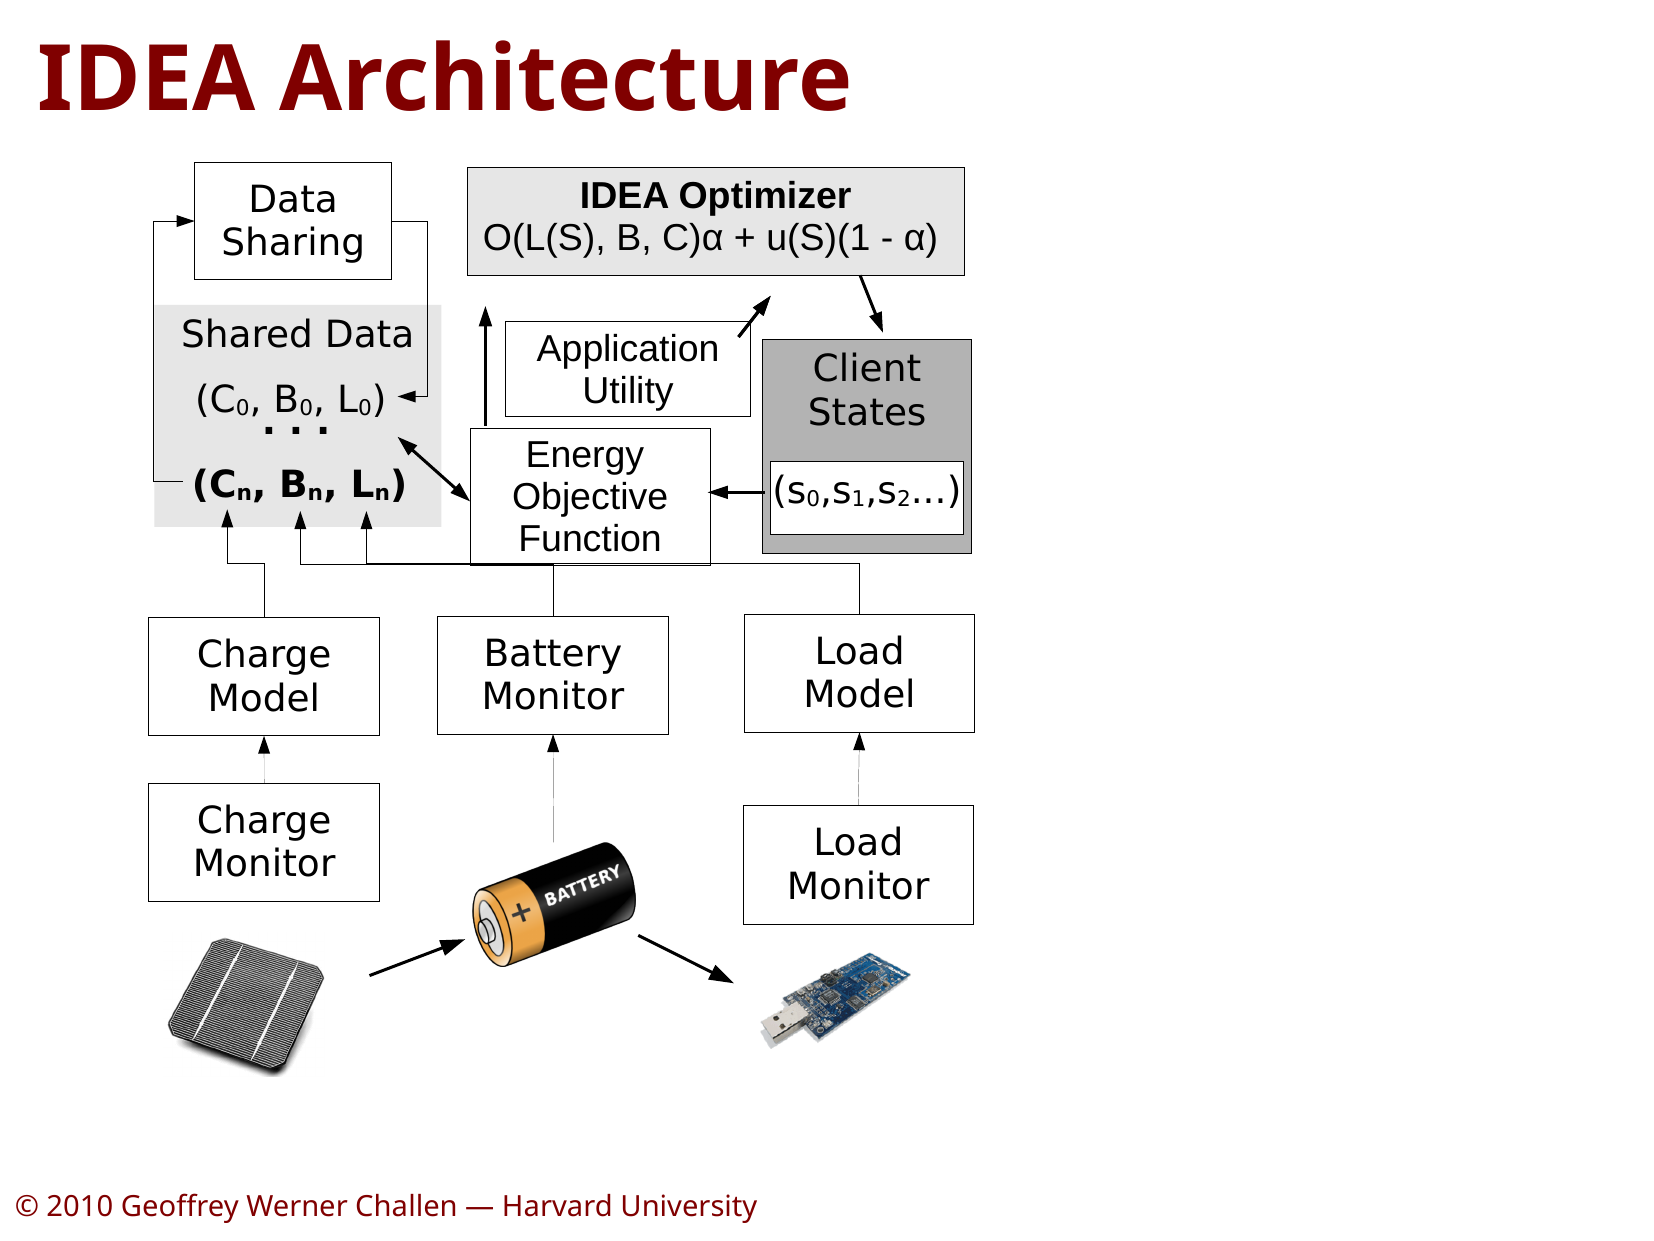

# IDEA Architecture
Data
Sharing
IDEA Optimizer
O(L(S), B, C)α + u(S)(1 - α)
Shared Data
Application
Utility
Client
States
(C0, B0, L0)
. . .
Energy
Objective
Function
(Cn, Bn, Ln)
(s0,s1,s2...)
Load
Model
Battery
Monitor
Charge
Model
Charge
Monitor
Load
Monitor